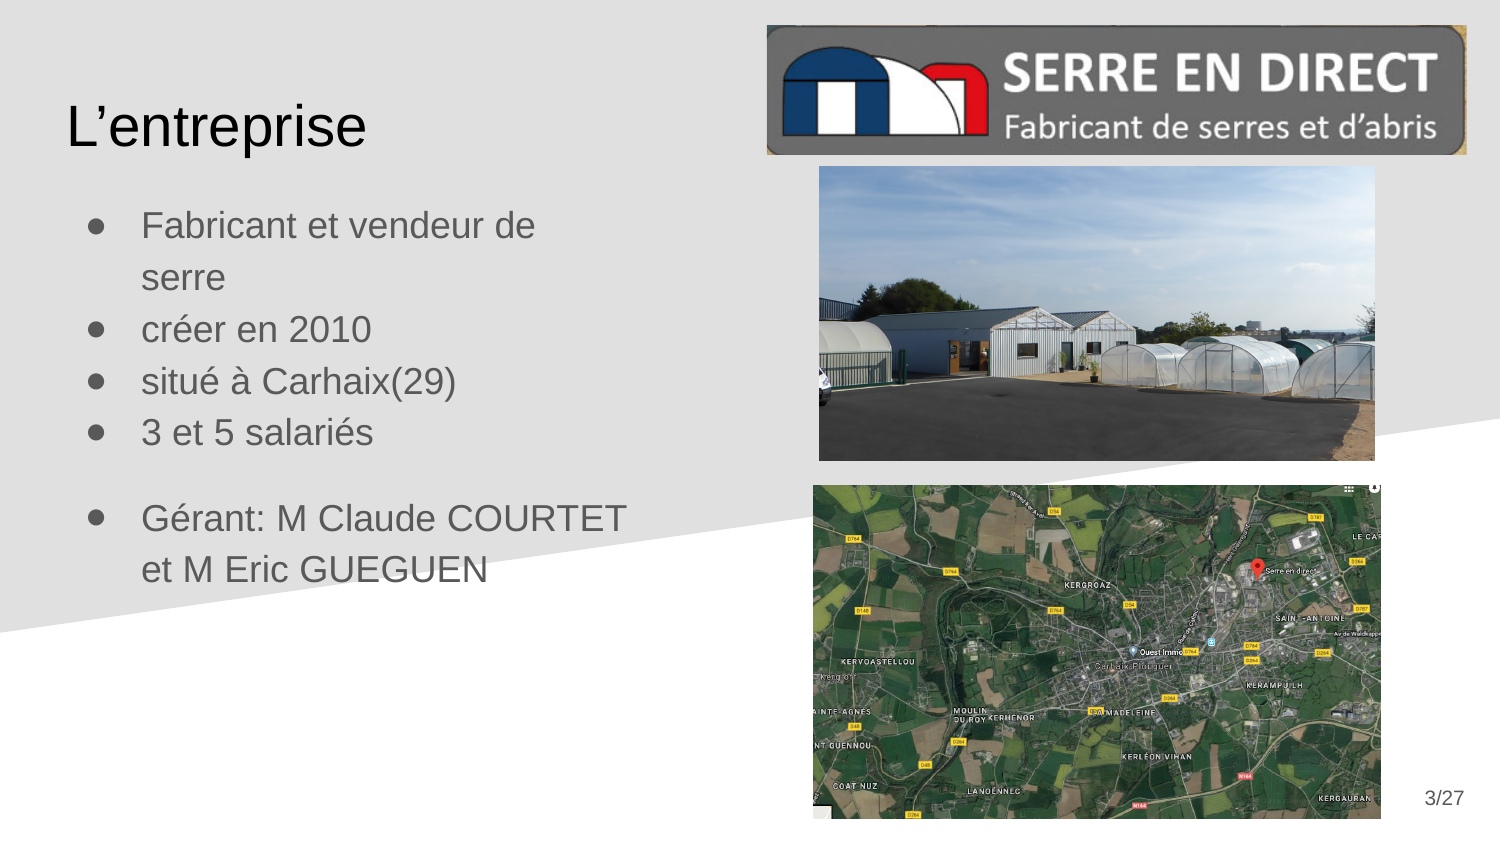

# L’entreprise
Fabricant et vendeur de serre
créer en 2010
situé à Carhaix(29)
3 et 5 salariés
Gérant: M Claude COURTET et M Eric GUEGUEN